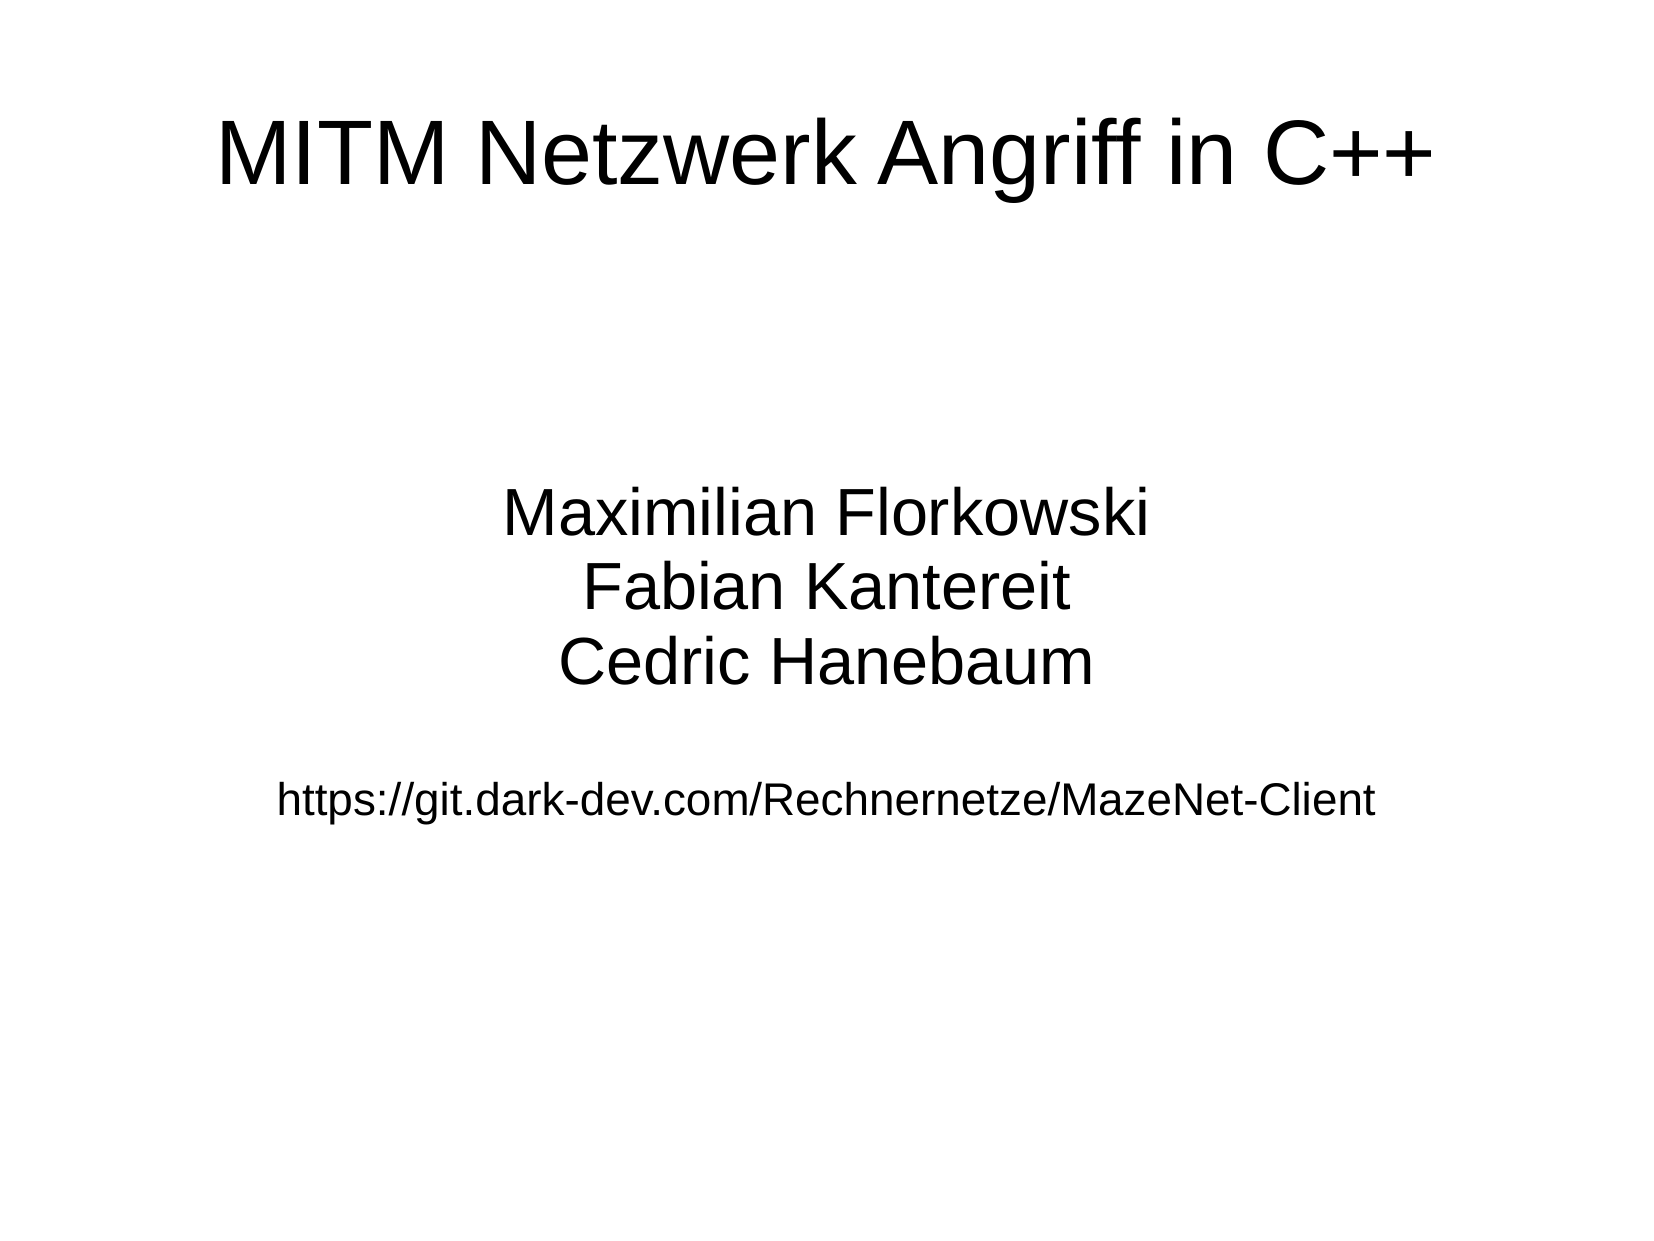

# MITM Netzwerk Angriff in C++
Maximilian Florkowski
Fabian Kantereit
Cedric Hanebaum
https://git.dark-dev.com/Rechnernetze/MazeNet-Client